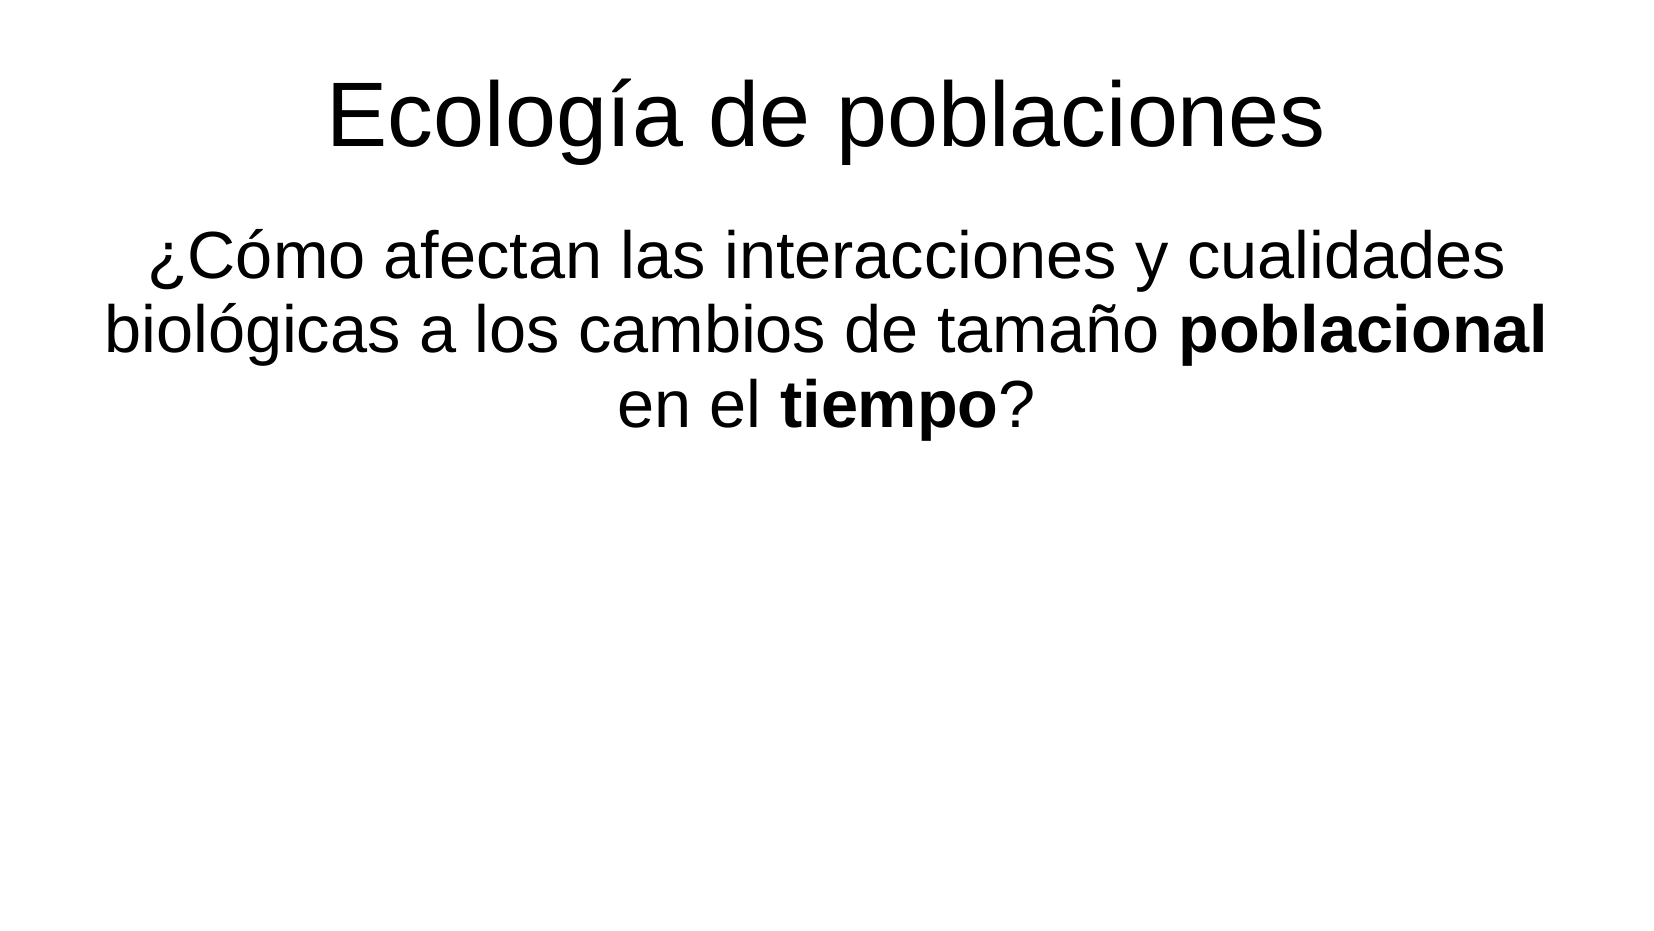

# Ecología de poblaciones
¿Cómo afectan las interacciones y cualidades biológicas a los cambios de tamaño poblacional en el tiempo?